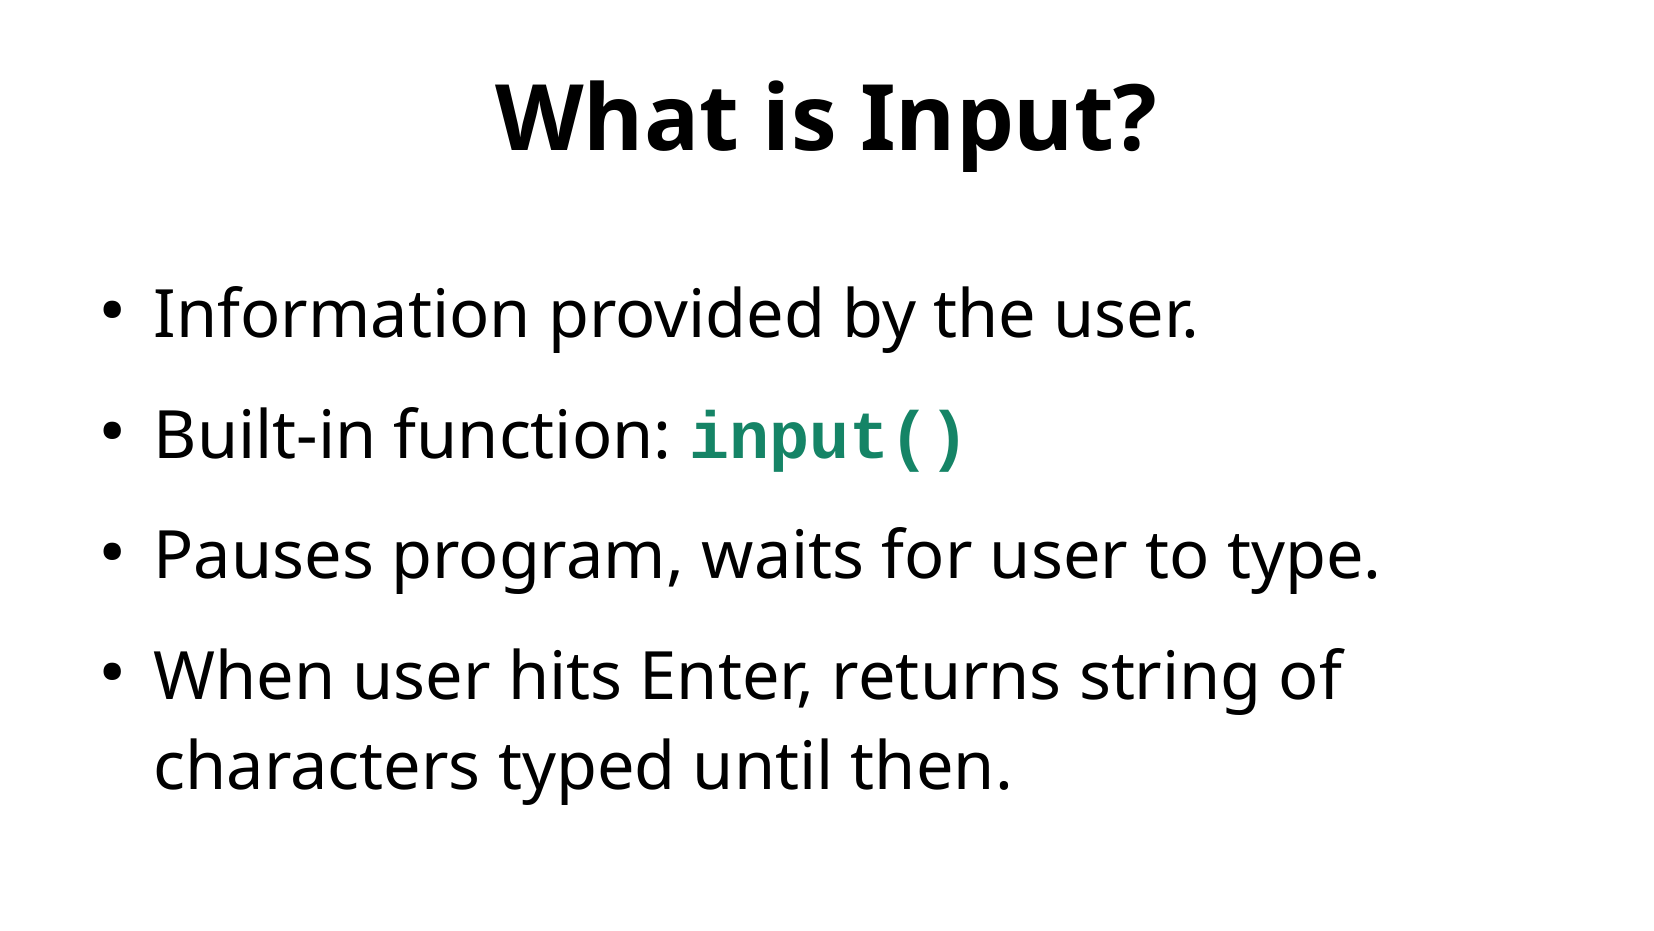

# What is Input?
Information provided by the user.
Built-in function: input()
Pauses program, waits for user to type.
When user hits Enter, returns string of characters typed until then.